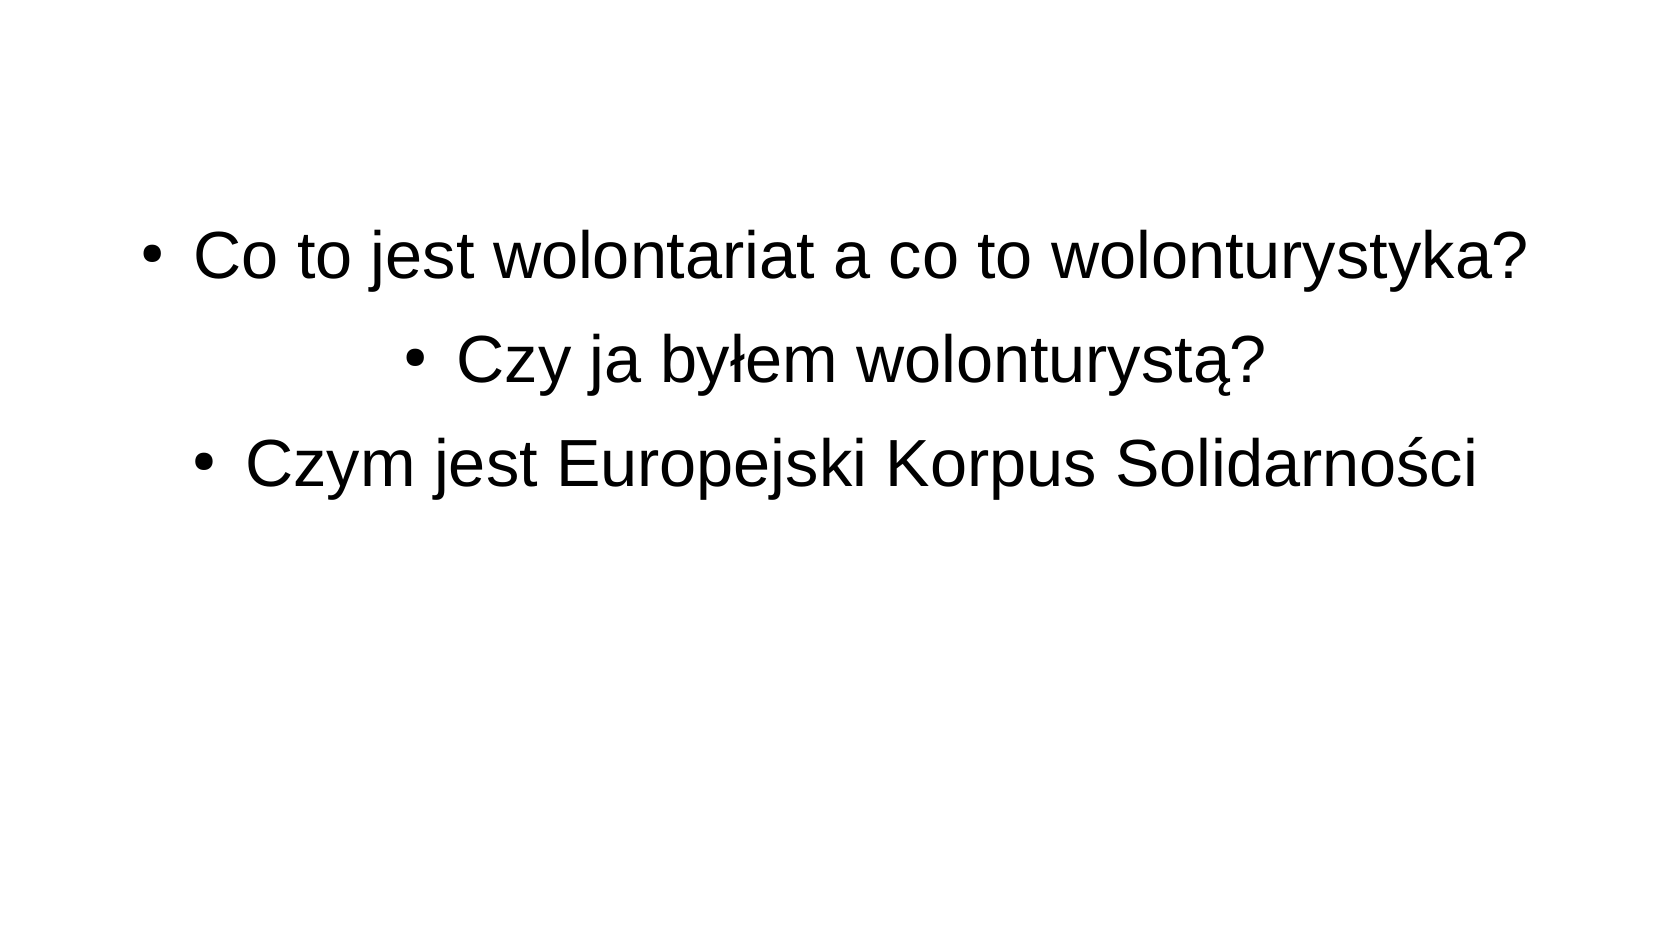

# Co to jest wolontariat a co to wolonturystyka?
Czy ja byłem wolonturystą?
Czym jest Europejski Korpus Solidarności